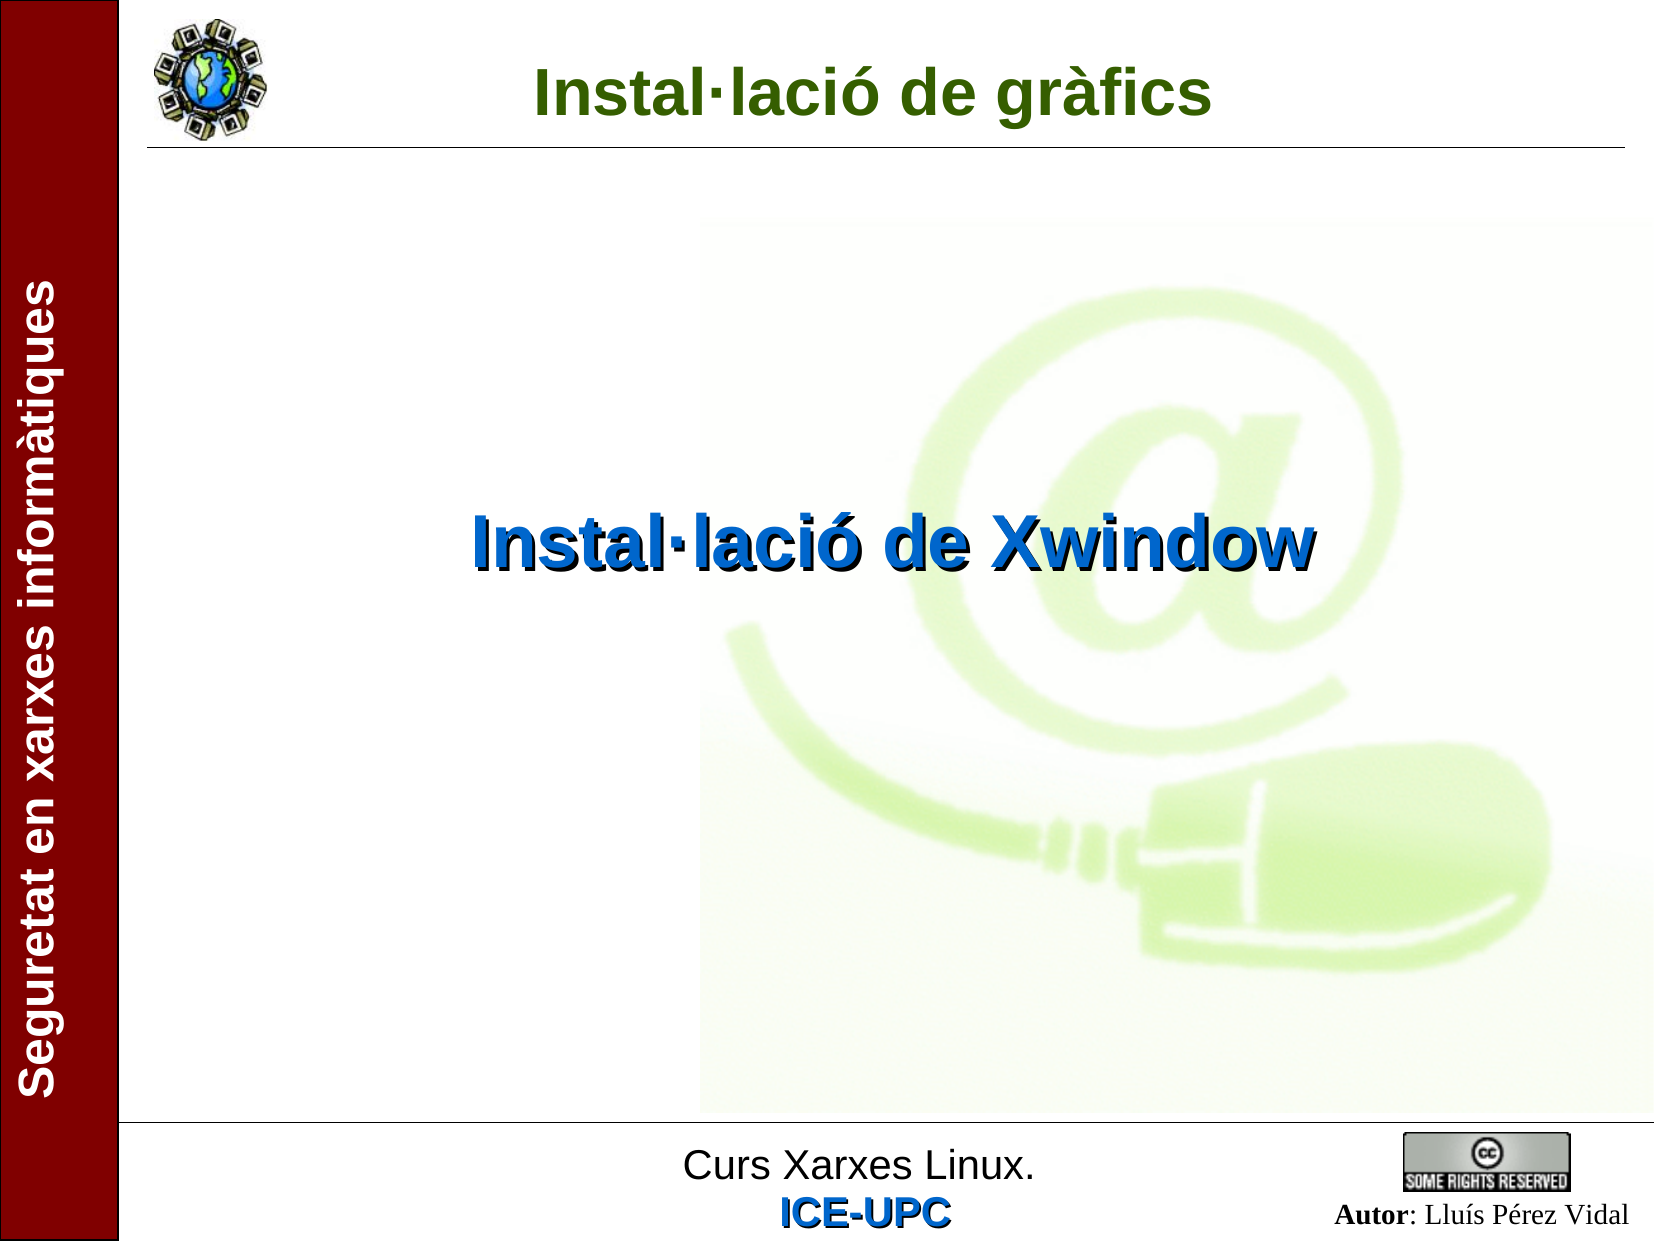

Instal·lació de gràfics
# Instal·lació de Xwindow